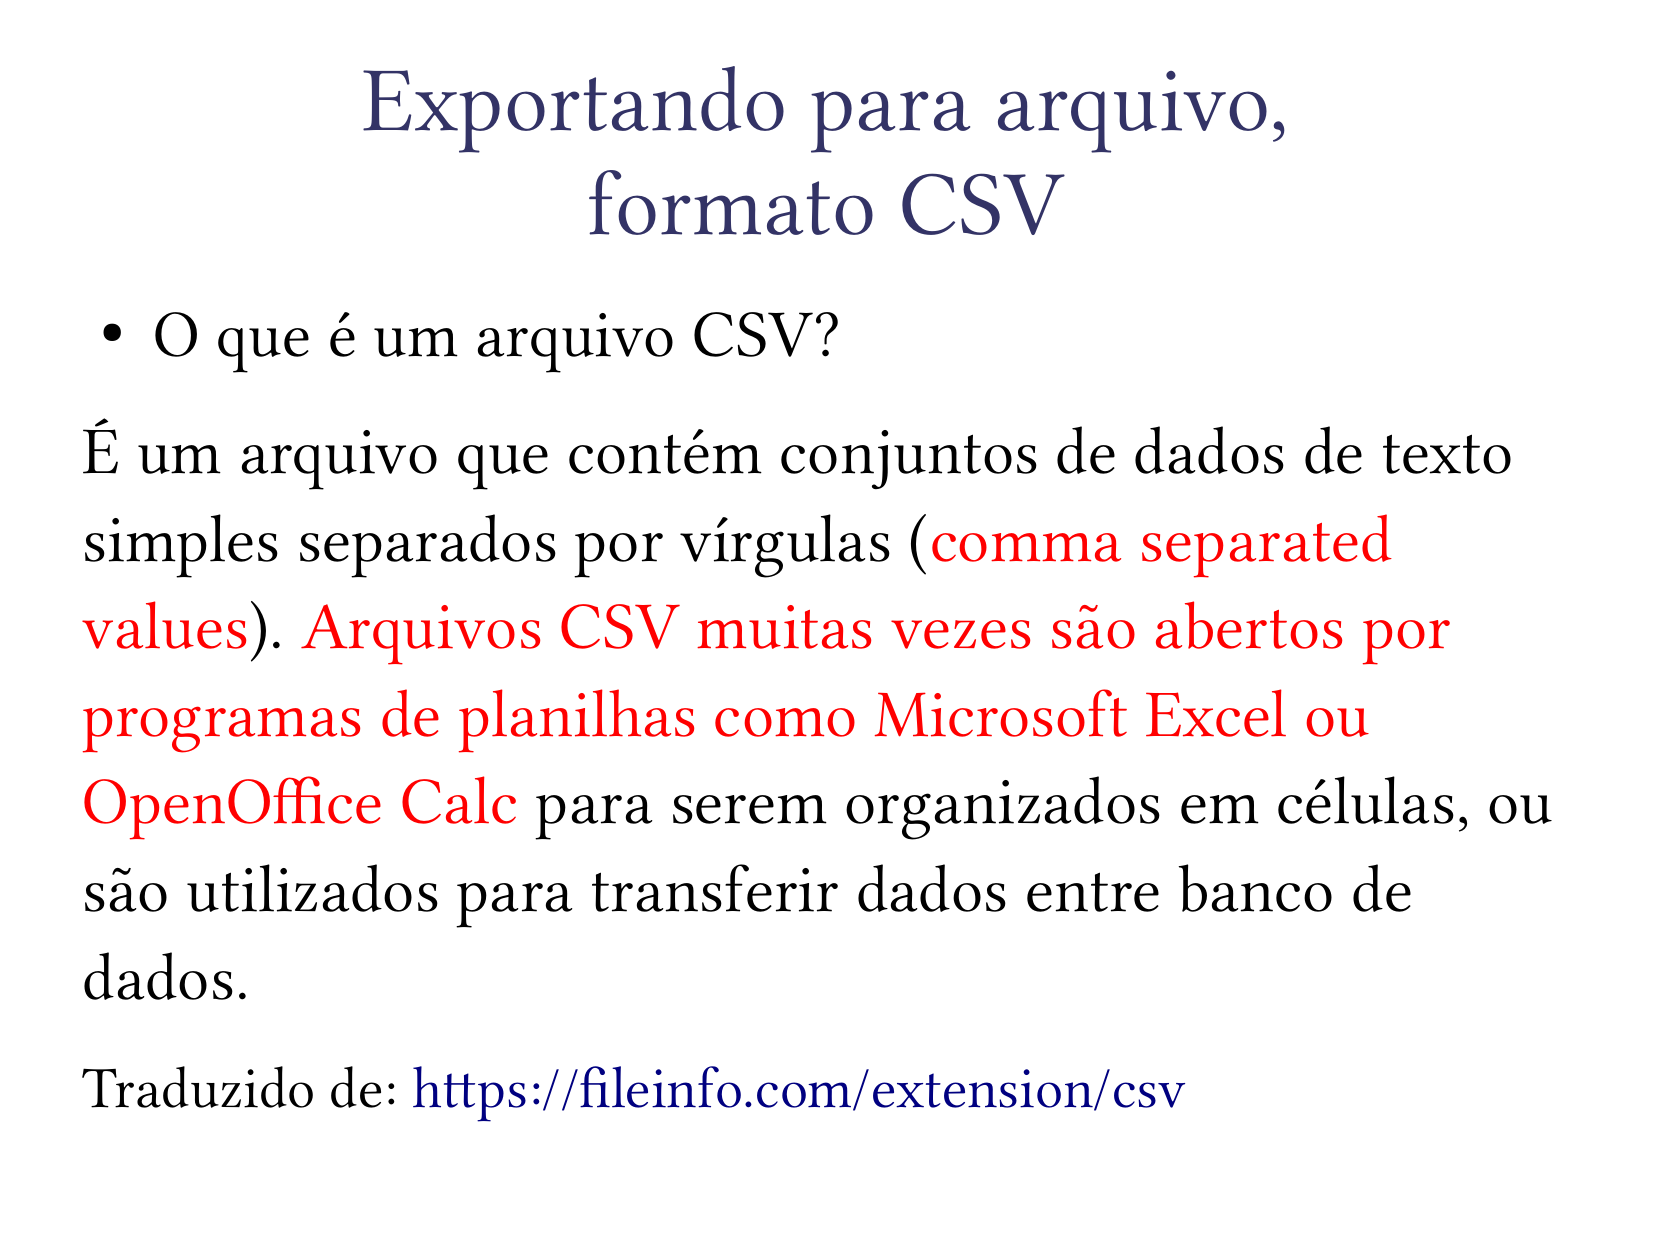

# Exportando para arquivo, formato CSV
O que é um arquivo CSV?
É um arquivo que contém conjuntos de dados de texto simples separados por vírgulas (comma separated values). Arquivos CSV muitas vezes são abertos por programas de planilhas como Microsoft Excel ou OpenOffice Calc para serem organizados em células, ou são utilizados para transferir dados entre banco de dados.
Traduzido de: https://fileinfo.com/extension/csv